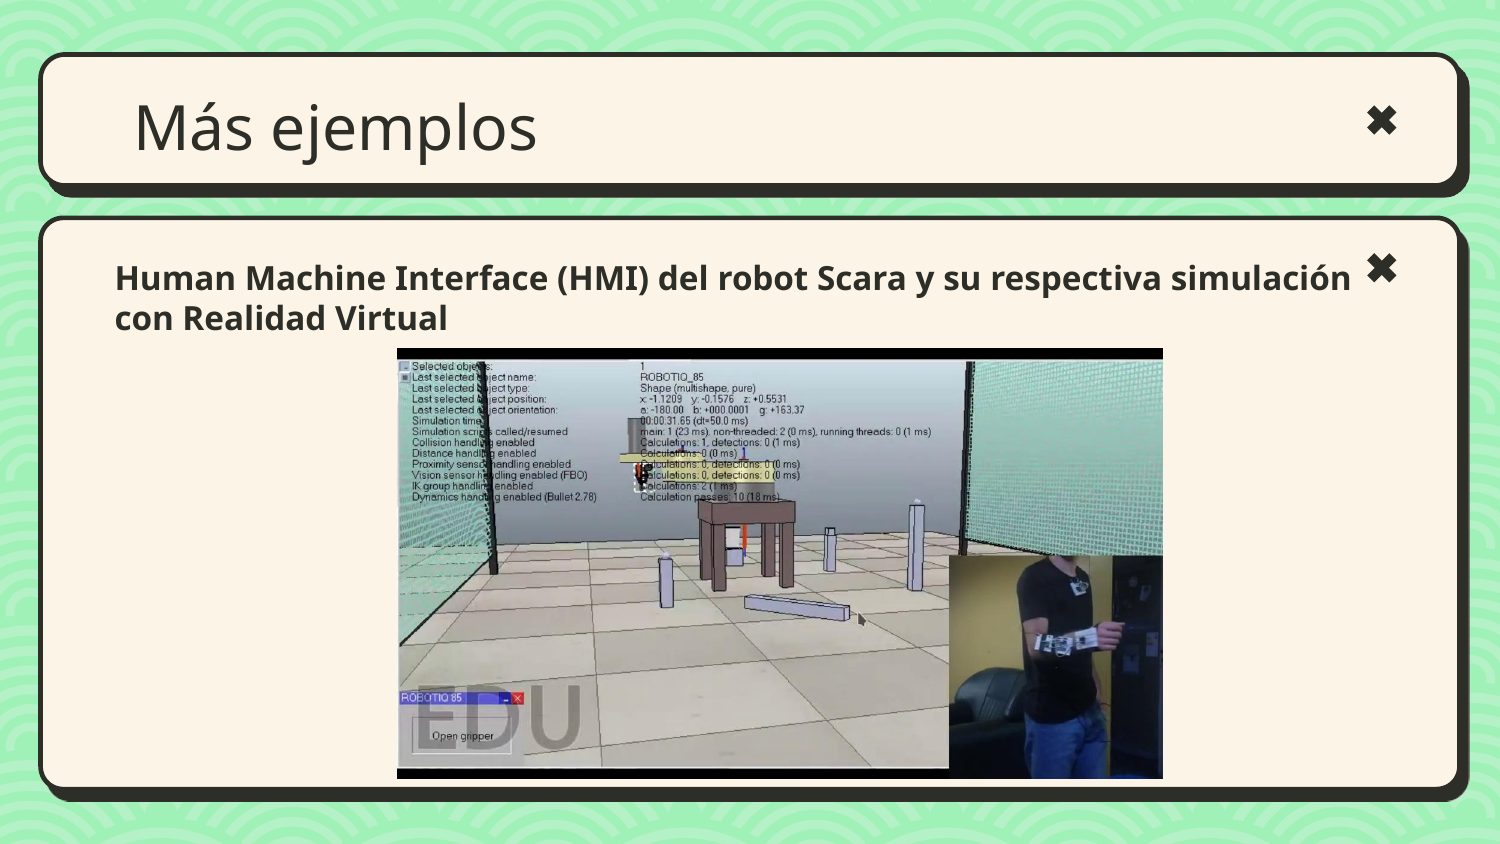

# Más ejemplos
Human Machine Interface (HMI) del robot Scara y su respectiva simulación con Realidad Virtual
PROJECT 01